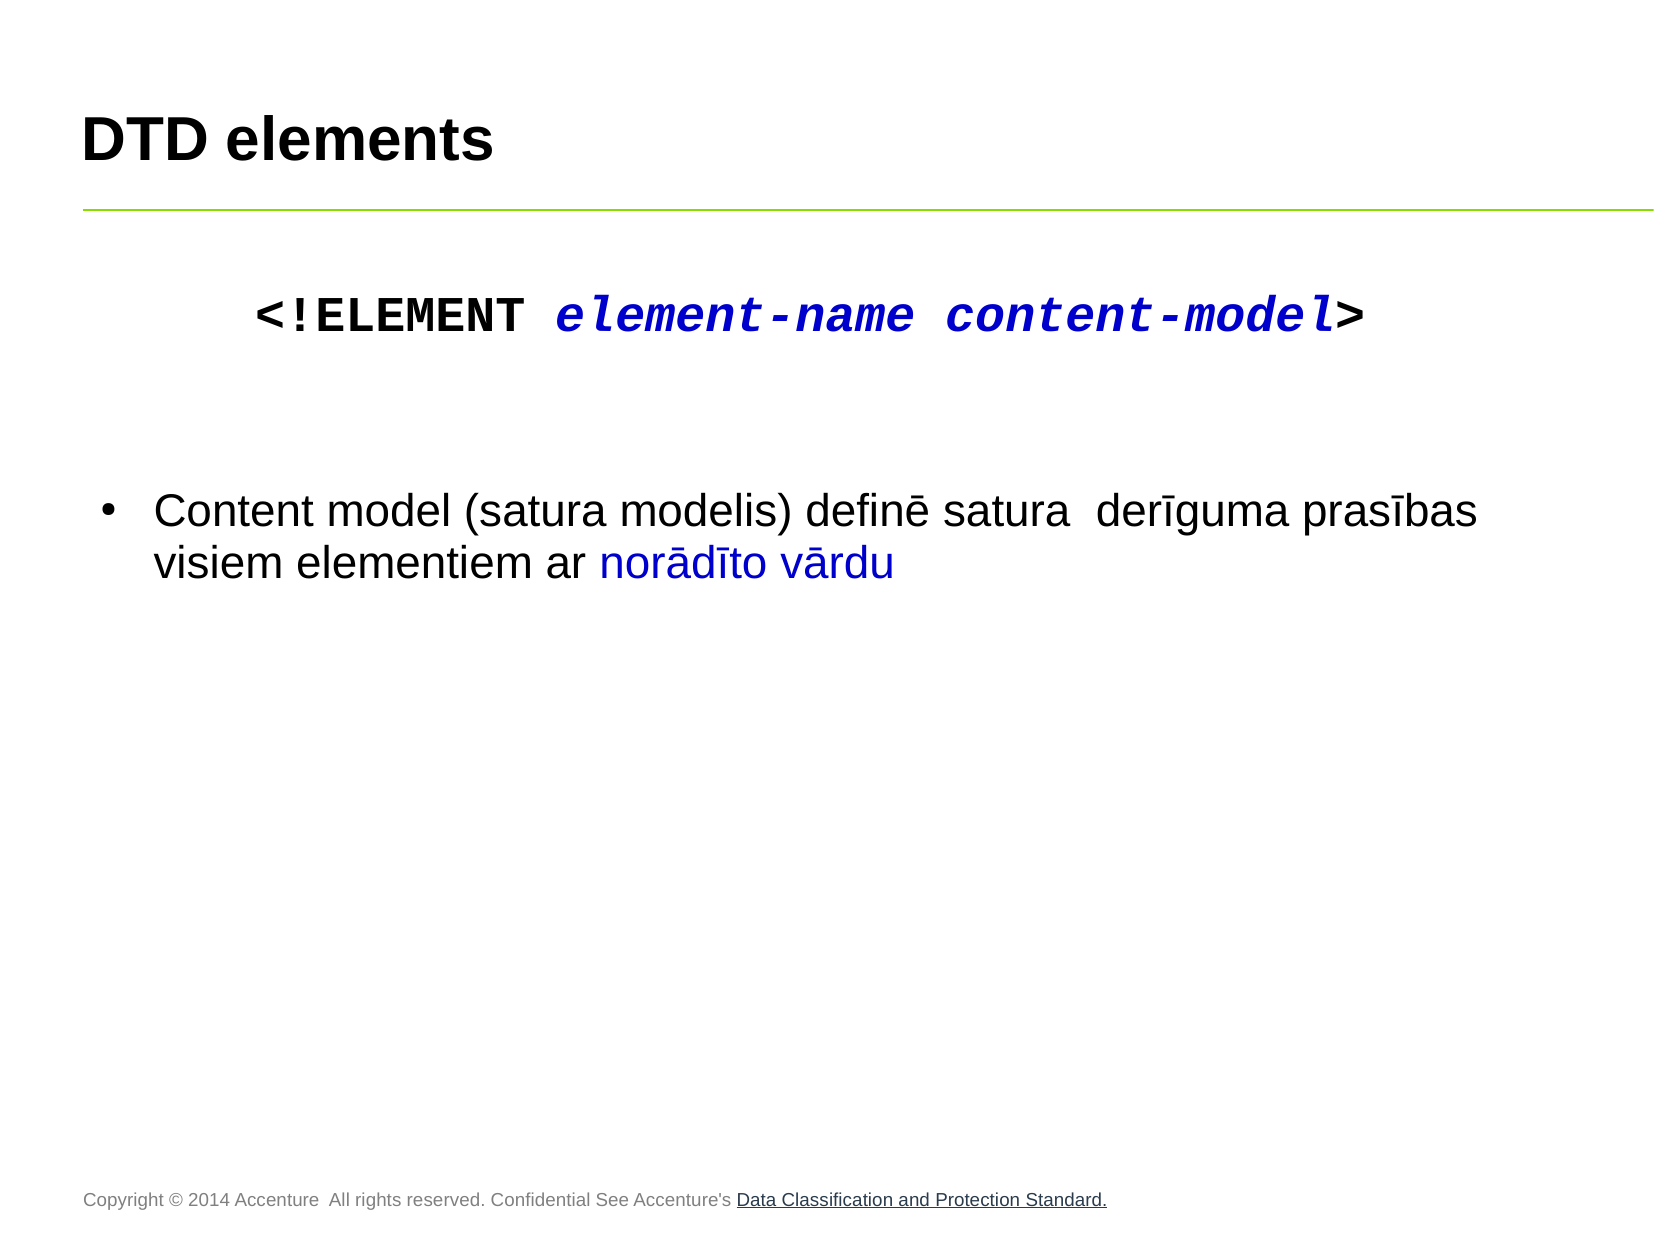

# DTD elements
<!ELEMENT element-name content-model>
Content model (satura modelis) definē satura derīguma prasības visiem elementiem ar norādīto vārdu